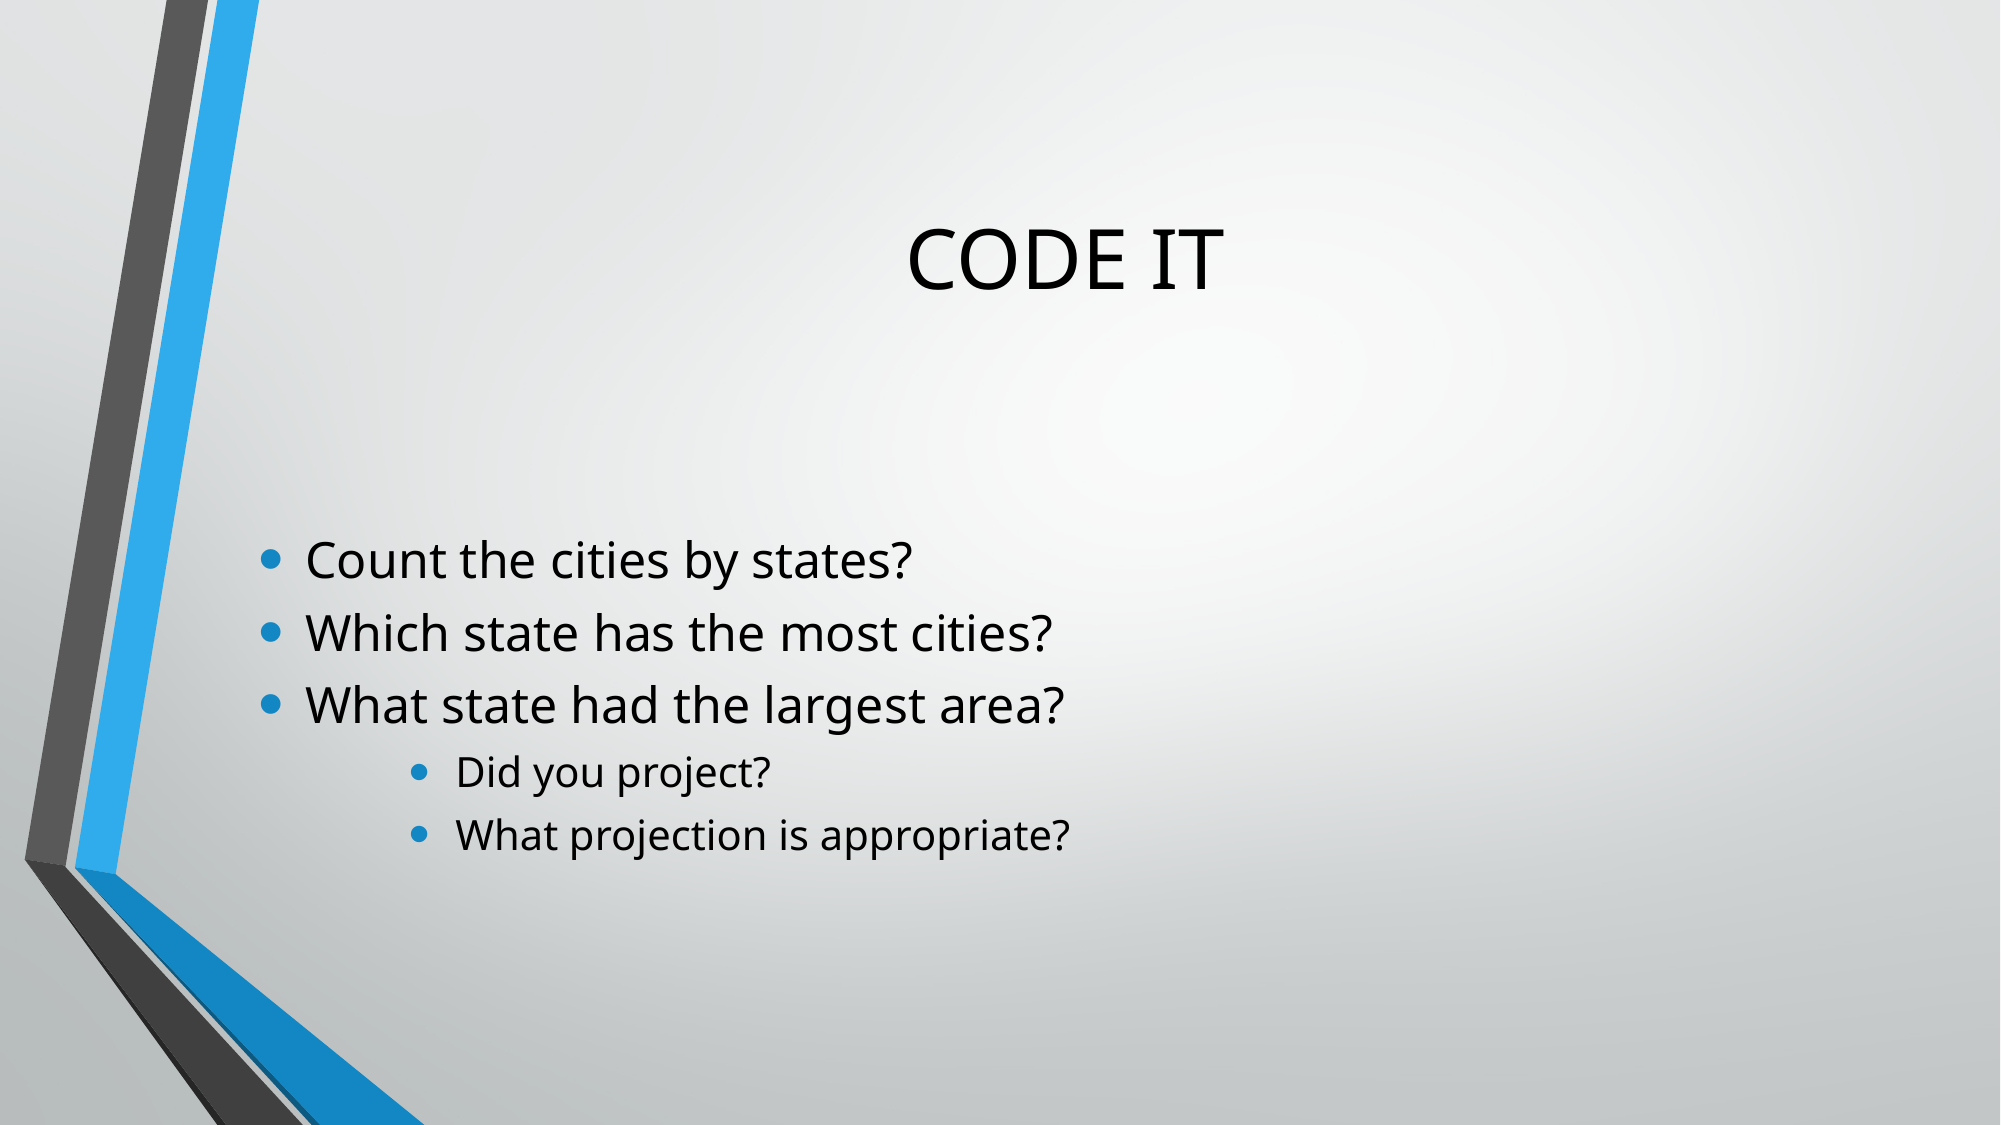

# CODE IT
Count the cities by states?
Which state has the most cities?
What state had the largest area?
Did you project?
What projection is appropriate?